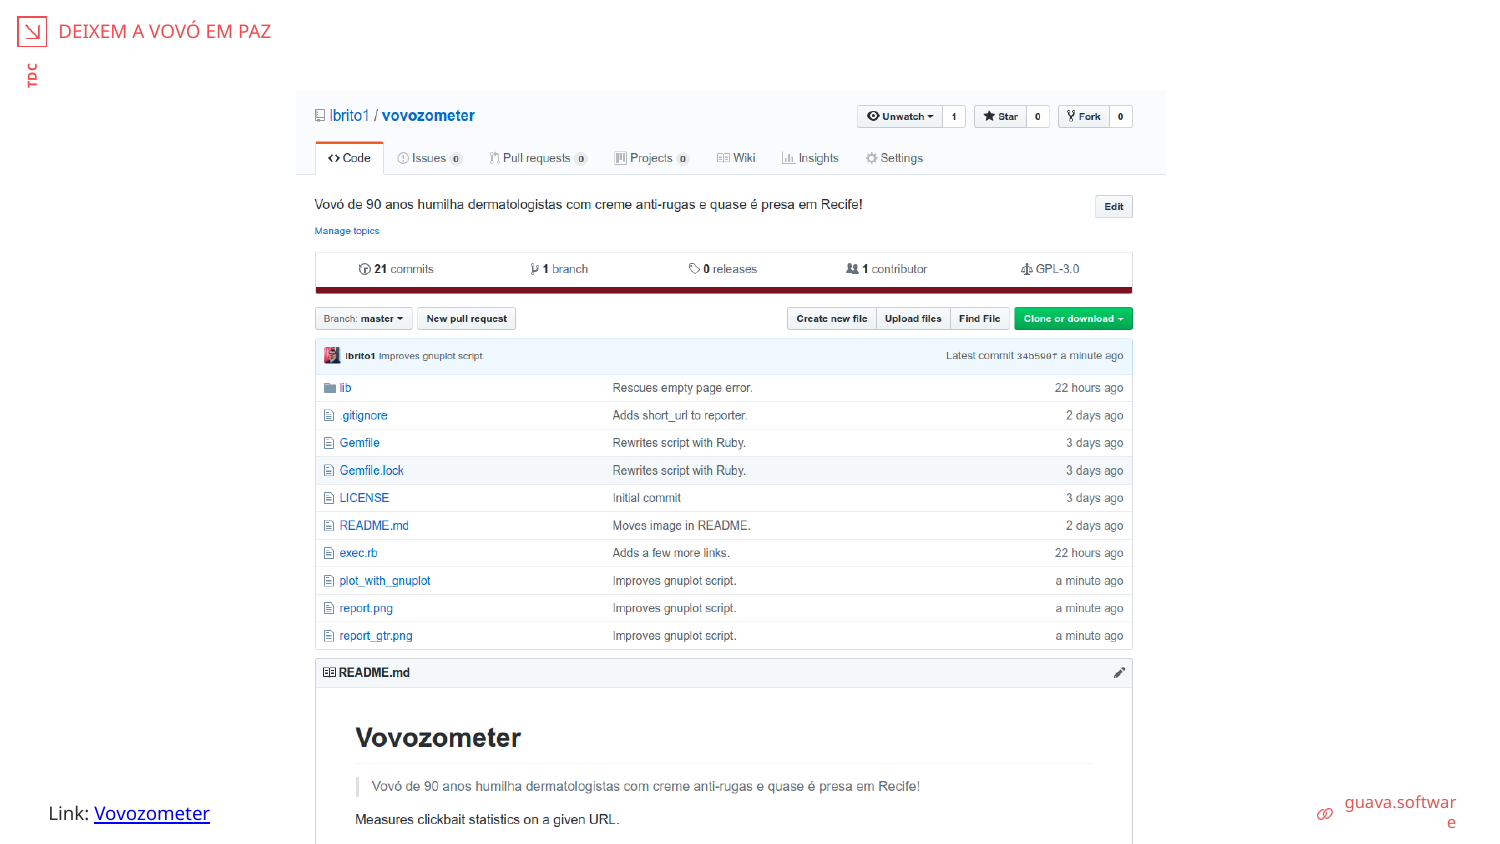

# DEIXEM A VOVÓ EM PAZ
TDC
Link: Vovozometer